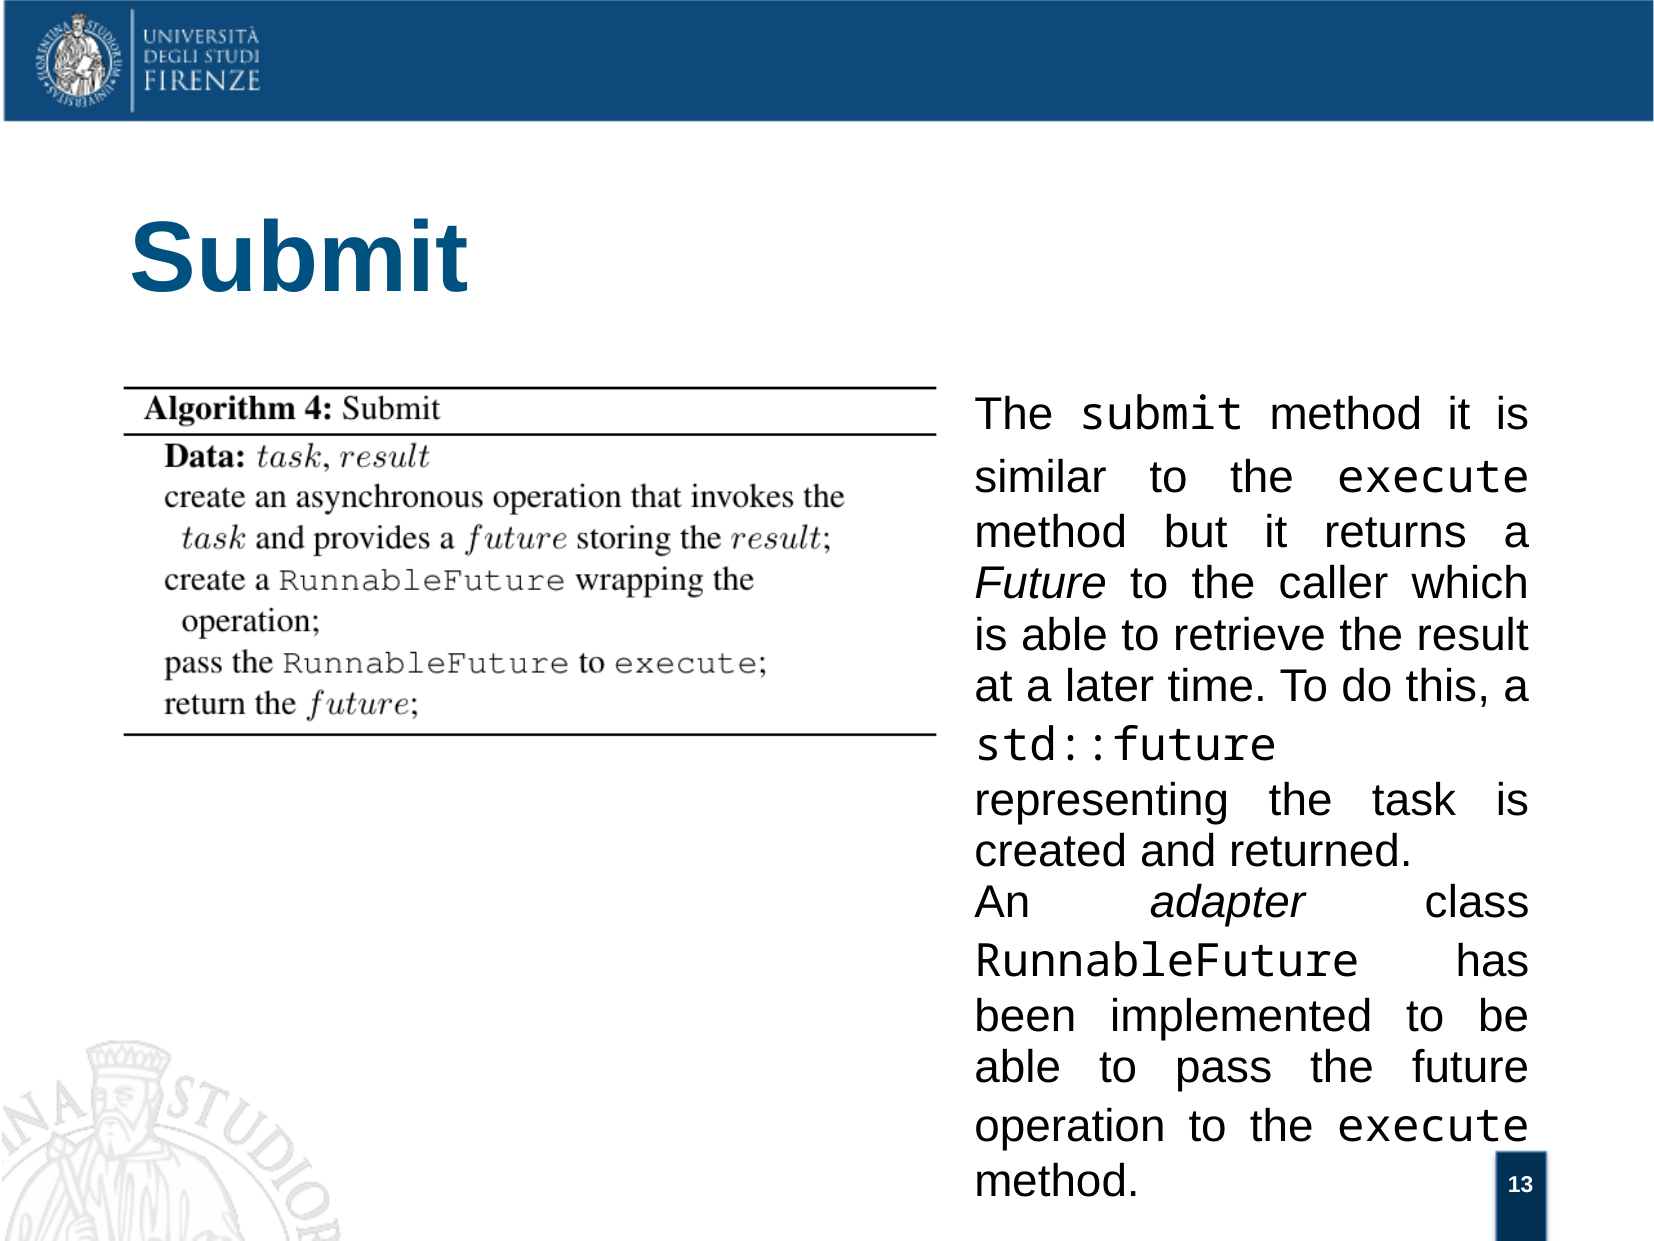

Submit
The submit method it is similar to the execute method but it returns a Future to the caller which is able to retrieve the result at a later time. To do this, a std::future representing the task is created and returned.
An adapter class RunnableFuture has been implemented to be able to pass the future operation to the execute method.
13